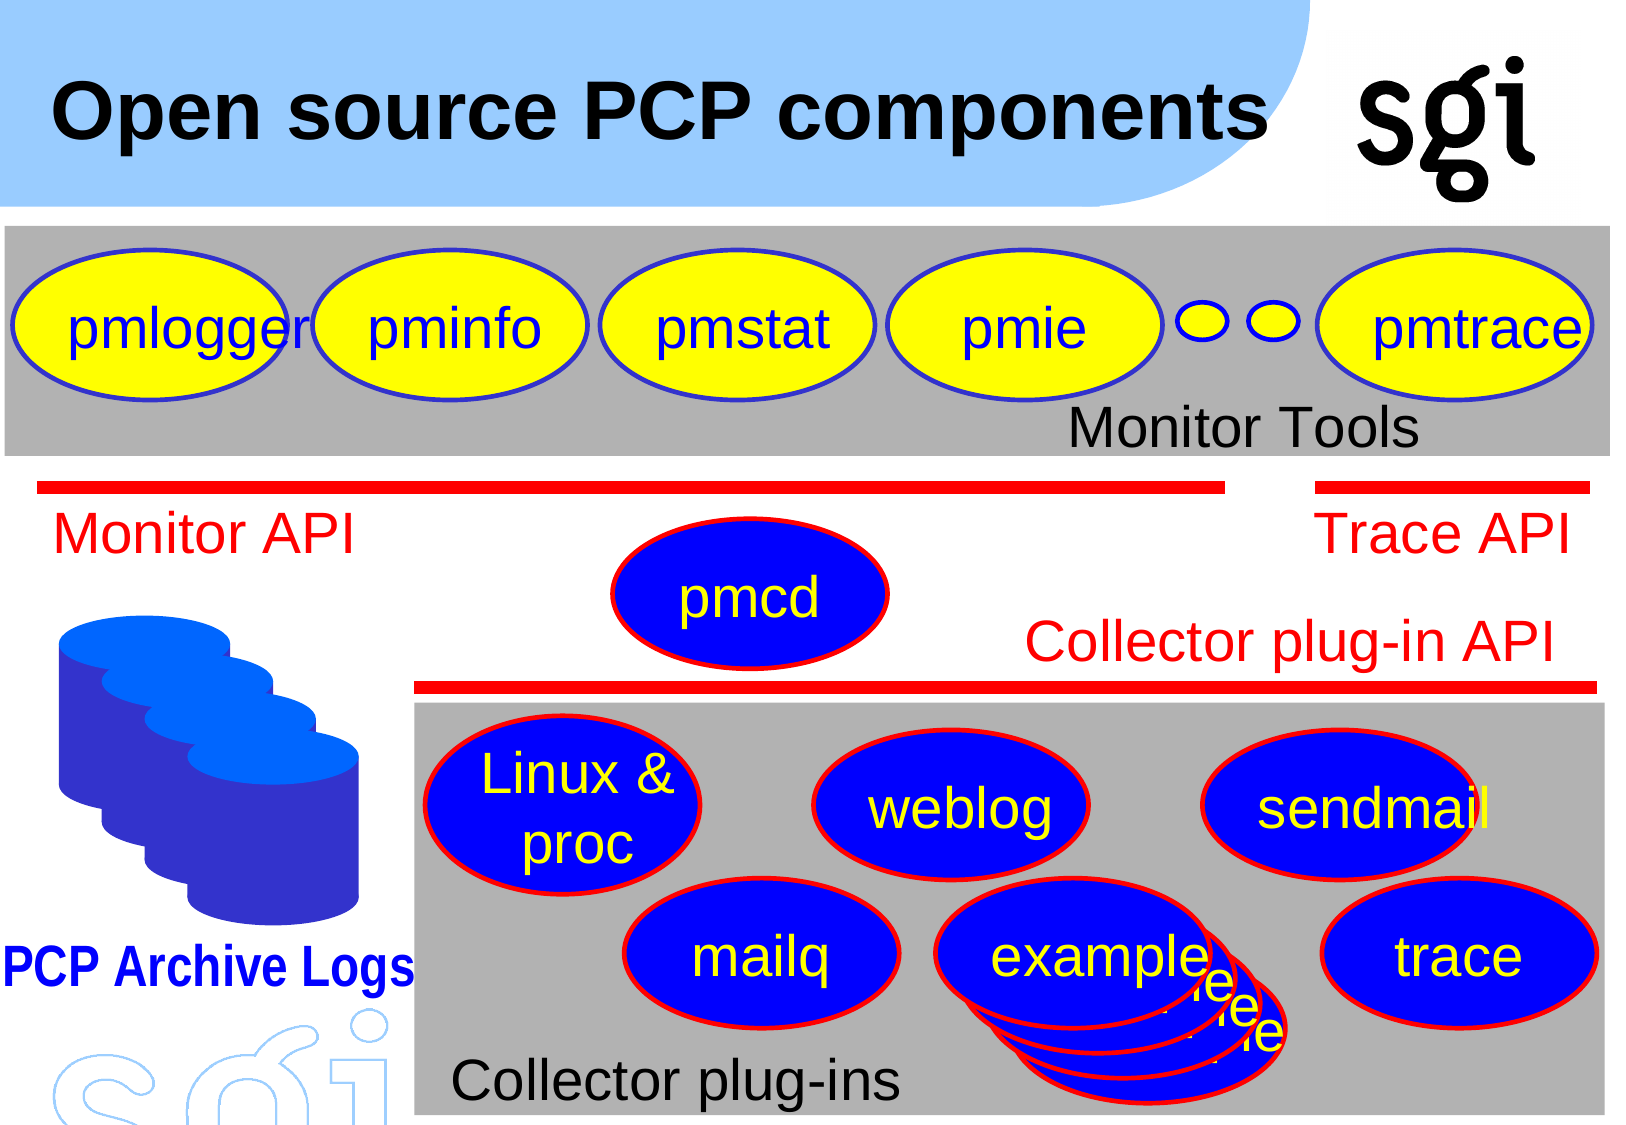

# Open source PCP components
pmlogger
pminfo
pmstat
pmie
pmtrace
Monitor Tools
Monitor API
Trace API
pmcd
Collector plug-in API
PCP Archive Logs
Linux &
proc
weblog
sendmail
mailq
example
example
example
example
trace
Collector plug-ins